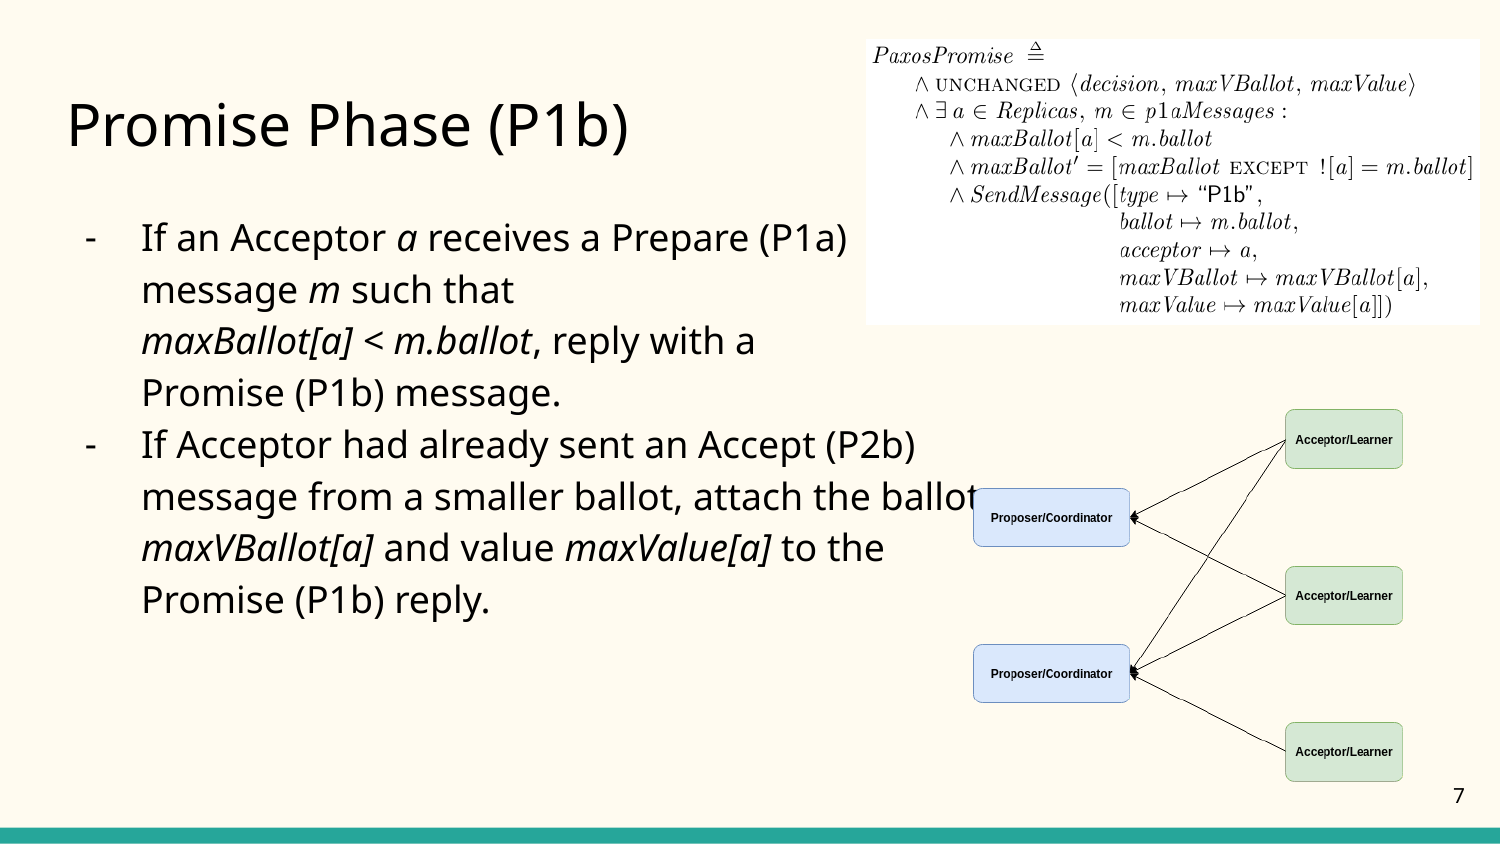

Promise Phase (P1b)
# If an Acceptor a receives a Prepare (P1a) message m such that maxBallot[a] < m.ballot, reply with a Promise (P1b) message.
If Acceptor had already sent an Accept (P2b)
message from a smaller ballot, attach the ballot
maxVBallot[a] and value maxValue[a] to the
Promise (P1b) reply.